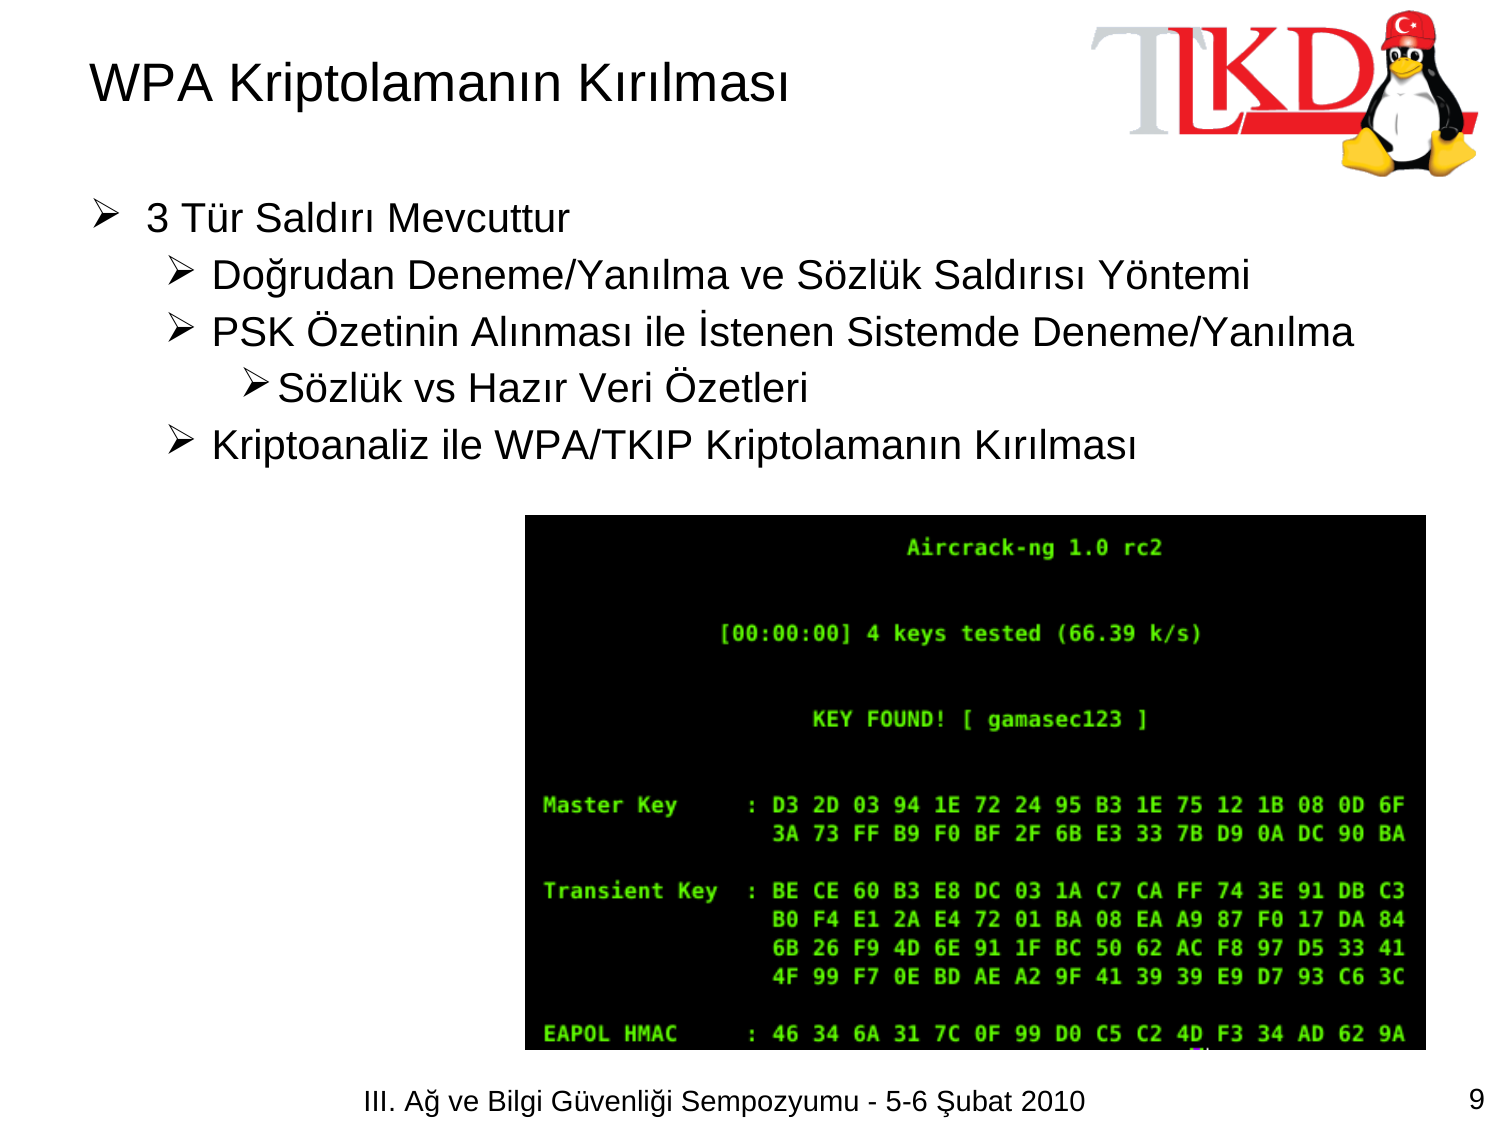

# WPA Kriptolamanın Kırılması
3 Tür Saldırı Mevcuttur
Doğrudan Deneme/Yanılma ve Sözlük Saldırısı Yöntemi
PSK Özetinin Alınması ile İstenen Sistemde Deneme/Yanılma
Sözlük vs Hazır Veri Özetleri
Kriptoanaliz ile WPA/TKIP Kriptolamanın Kırılması
9